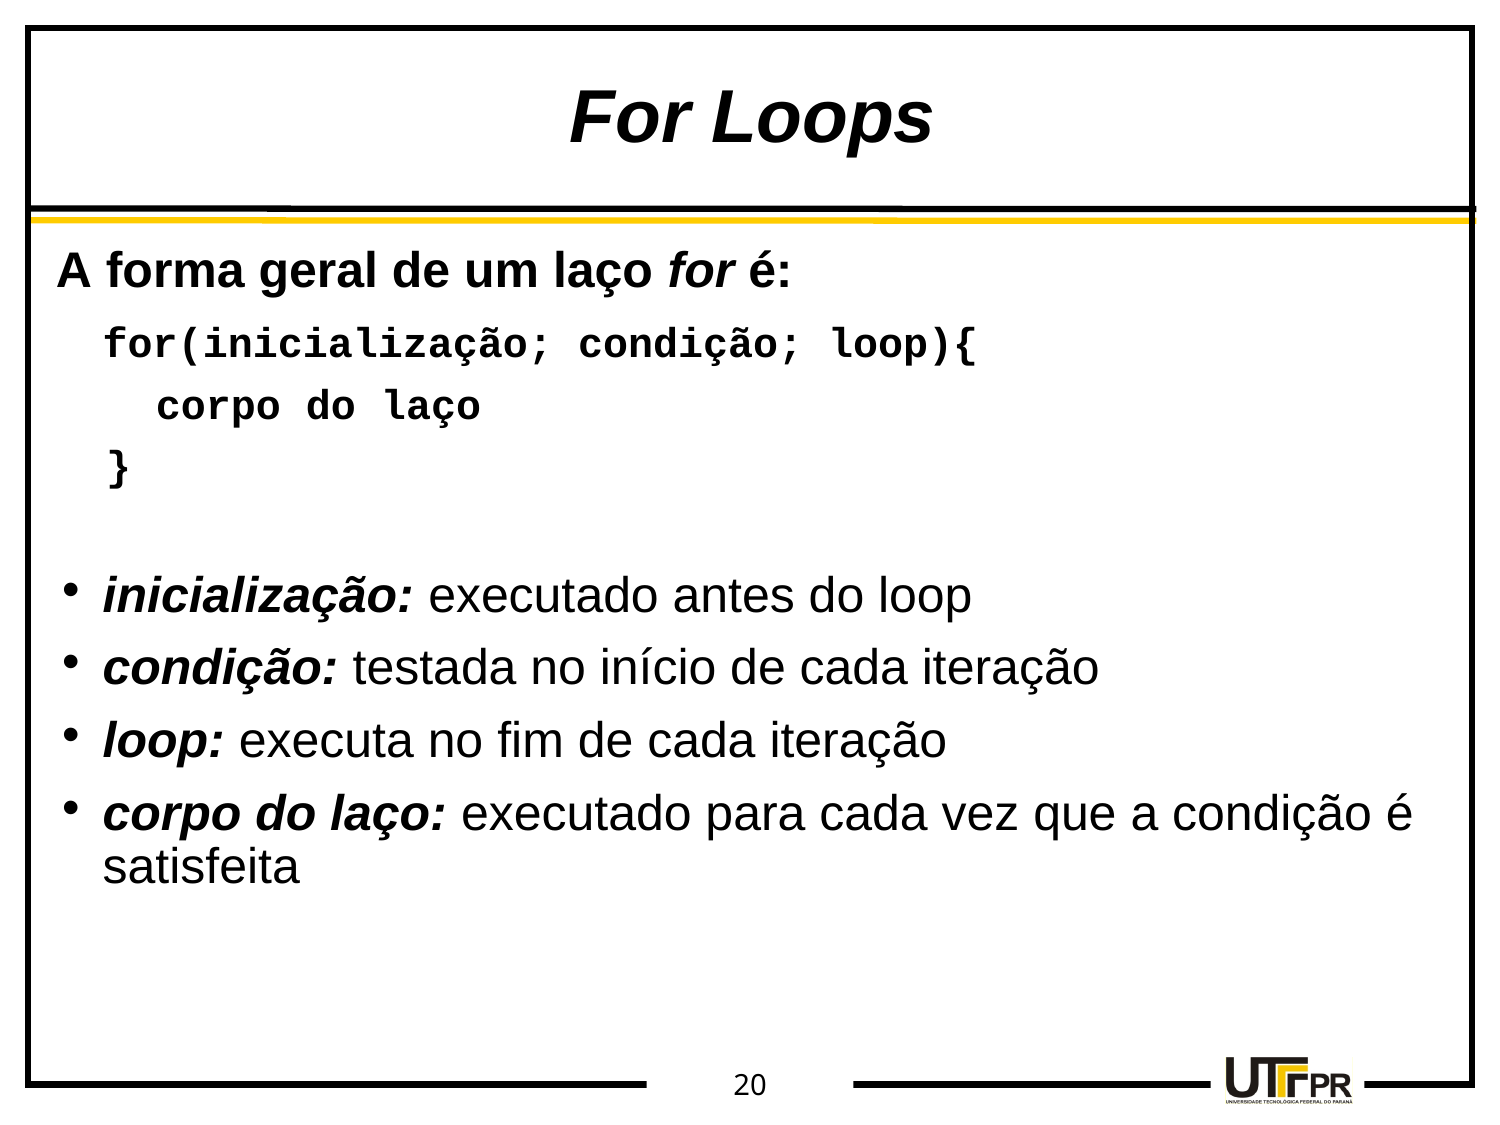

For Loops
# A forma geral de um laço for é:
	for(inicialização; condição; loop){
 corpo do laço
 }
inicialização: executado antes do loop
condição: testada no início de cada iteração
loop: executa no fim de cada iteração
corpo do laço: executado para cada vez que a condição é satisfeita